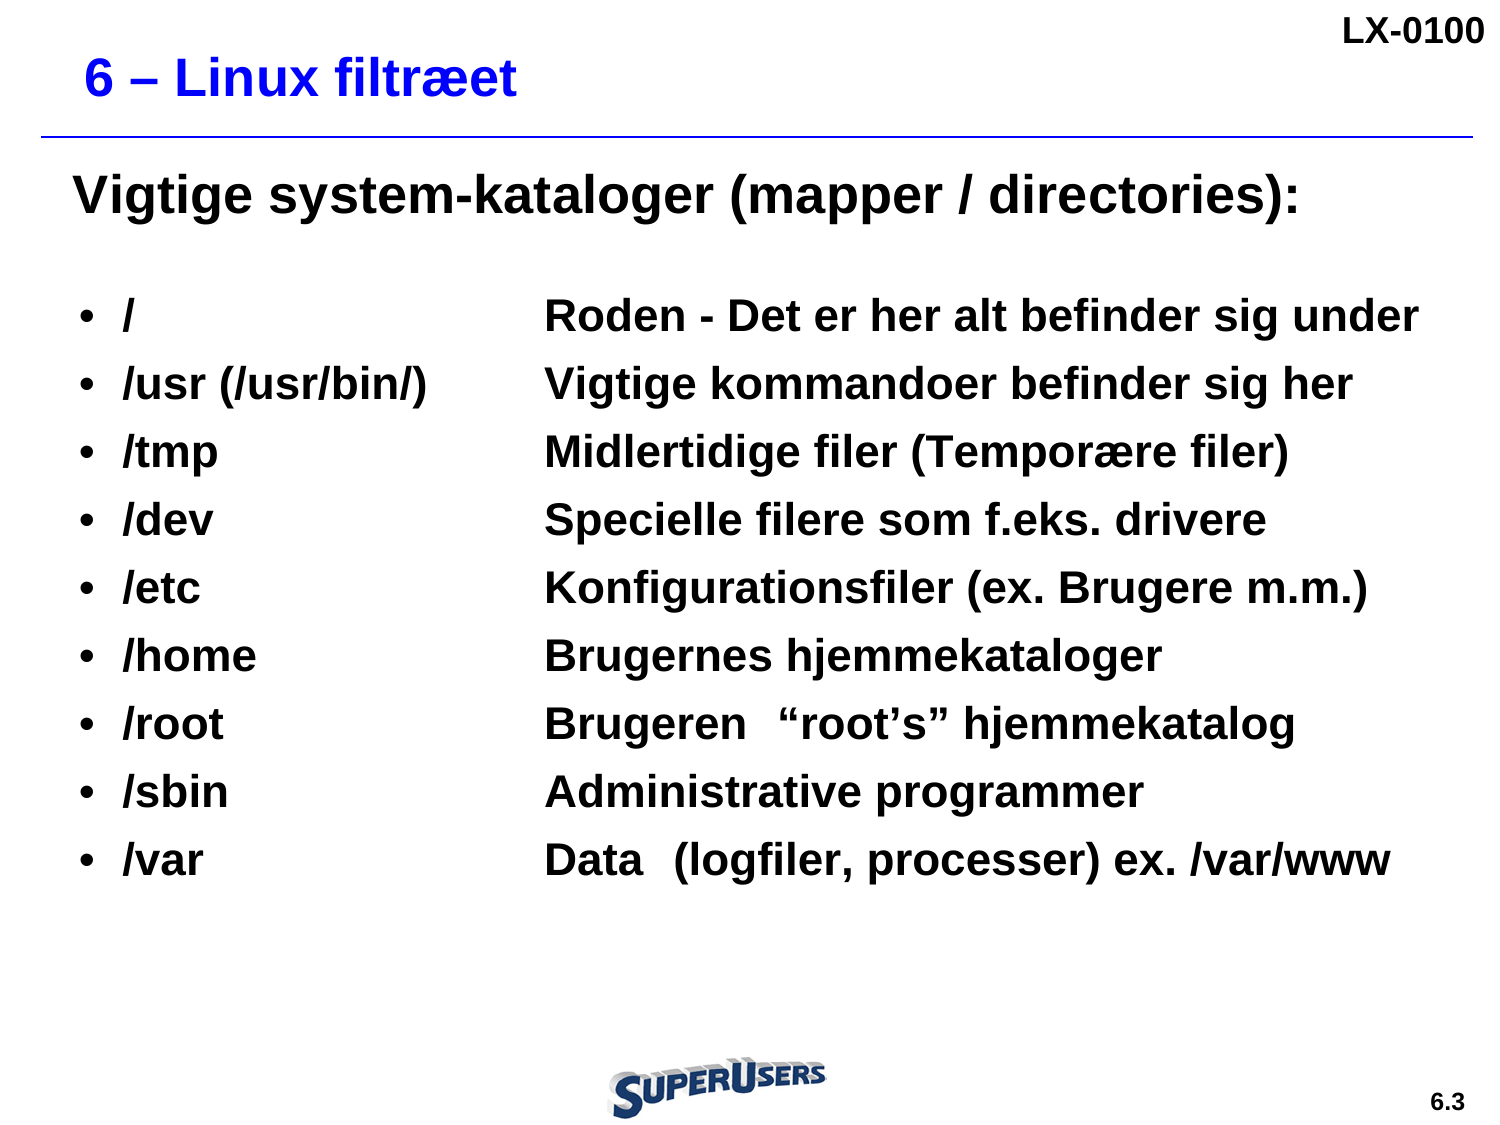

# 6 – Linux filtræet
Vigtige system-kataloger (mapper / directories):
/				Roden - Det er her alt befinder sig under
/usr (/usr/bin/) 	Vigtige kommandoer befinder sig her
/tmp			Midlertidige filer (Temporære filer)
/dev			Specielle filere som f.eks. drivere
/etc			Konfigurationsfiler (ex. Brugere m.m.)
/home			Brugernes hjemmekataloger
/root			Brugeren	“root’s” hjemmekatalog
/sbin			Administrative programmer
/var			Data	 (logfiler, processer) ex. /var/www